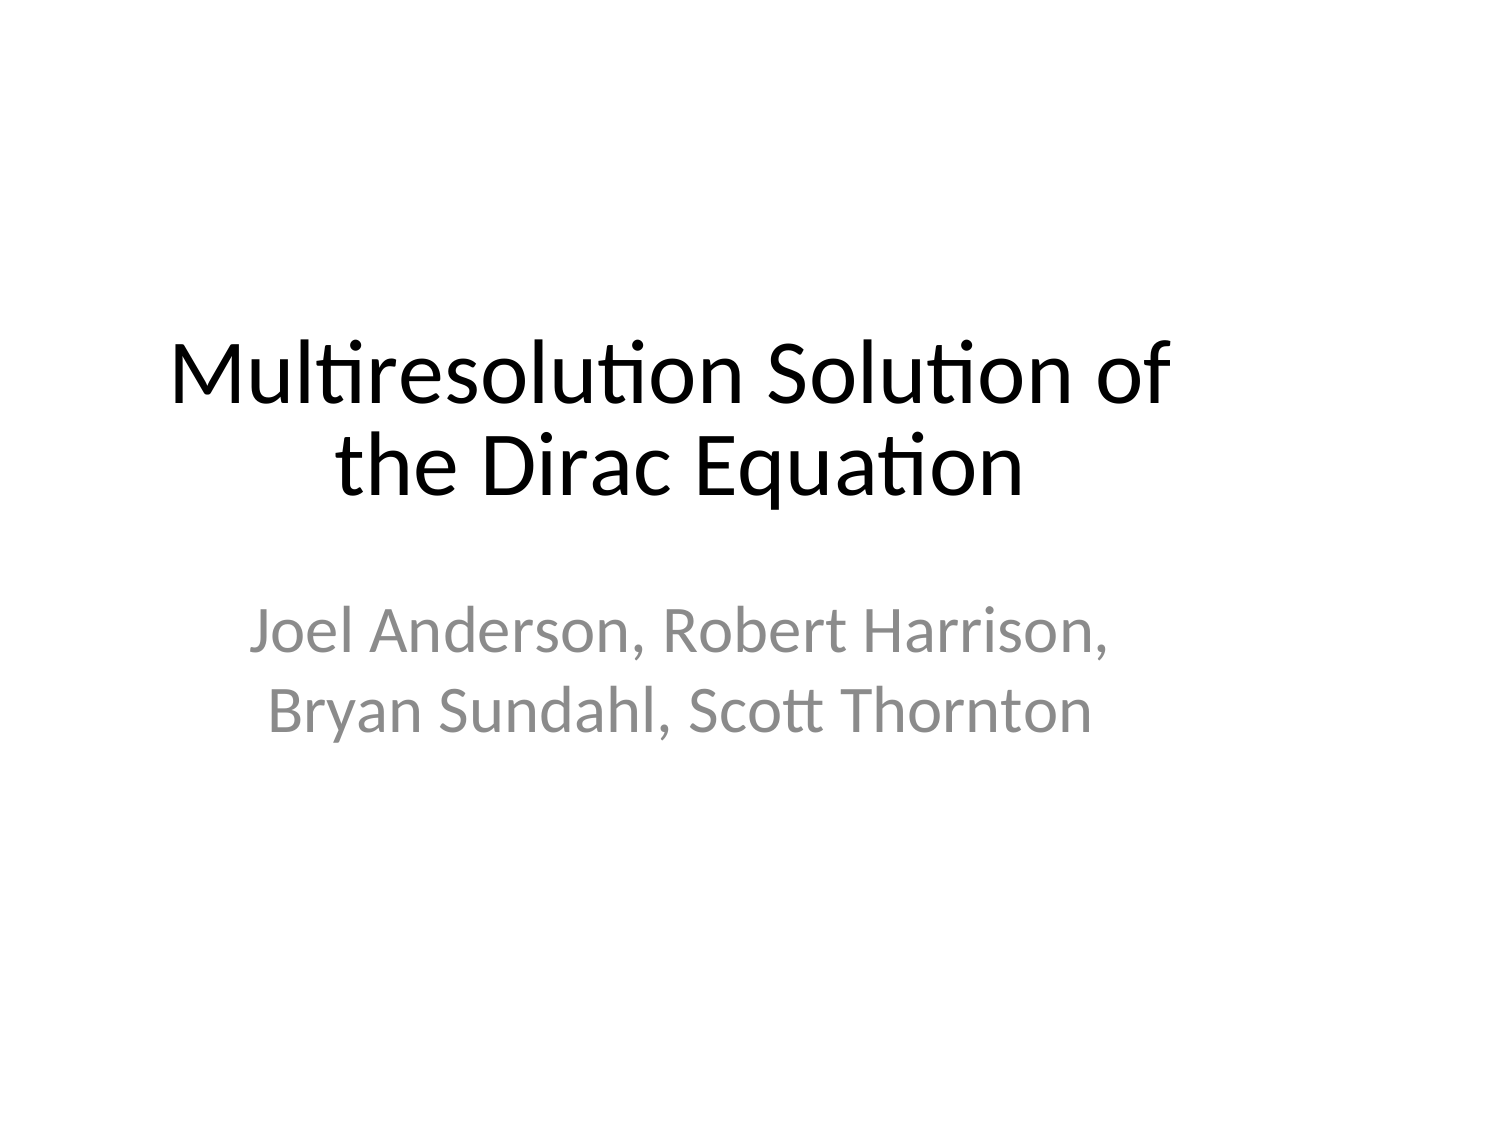

# Multiresolution Solution of the Dirac Equation
Joel Anderson, Robert Harrison, Bryan Sundahl, Scott Thornton